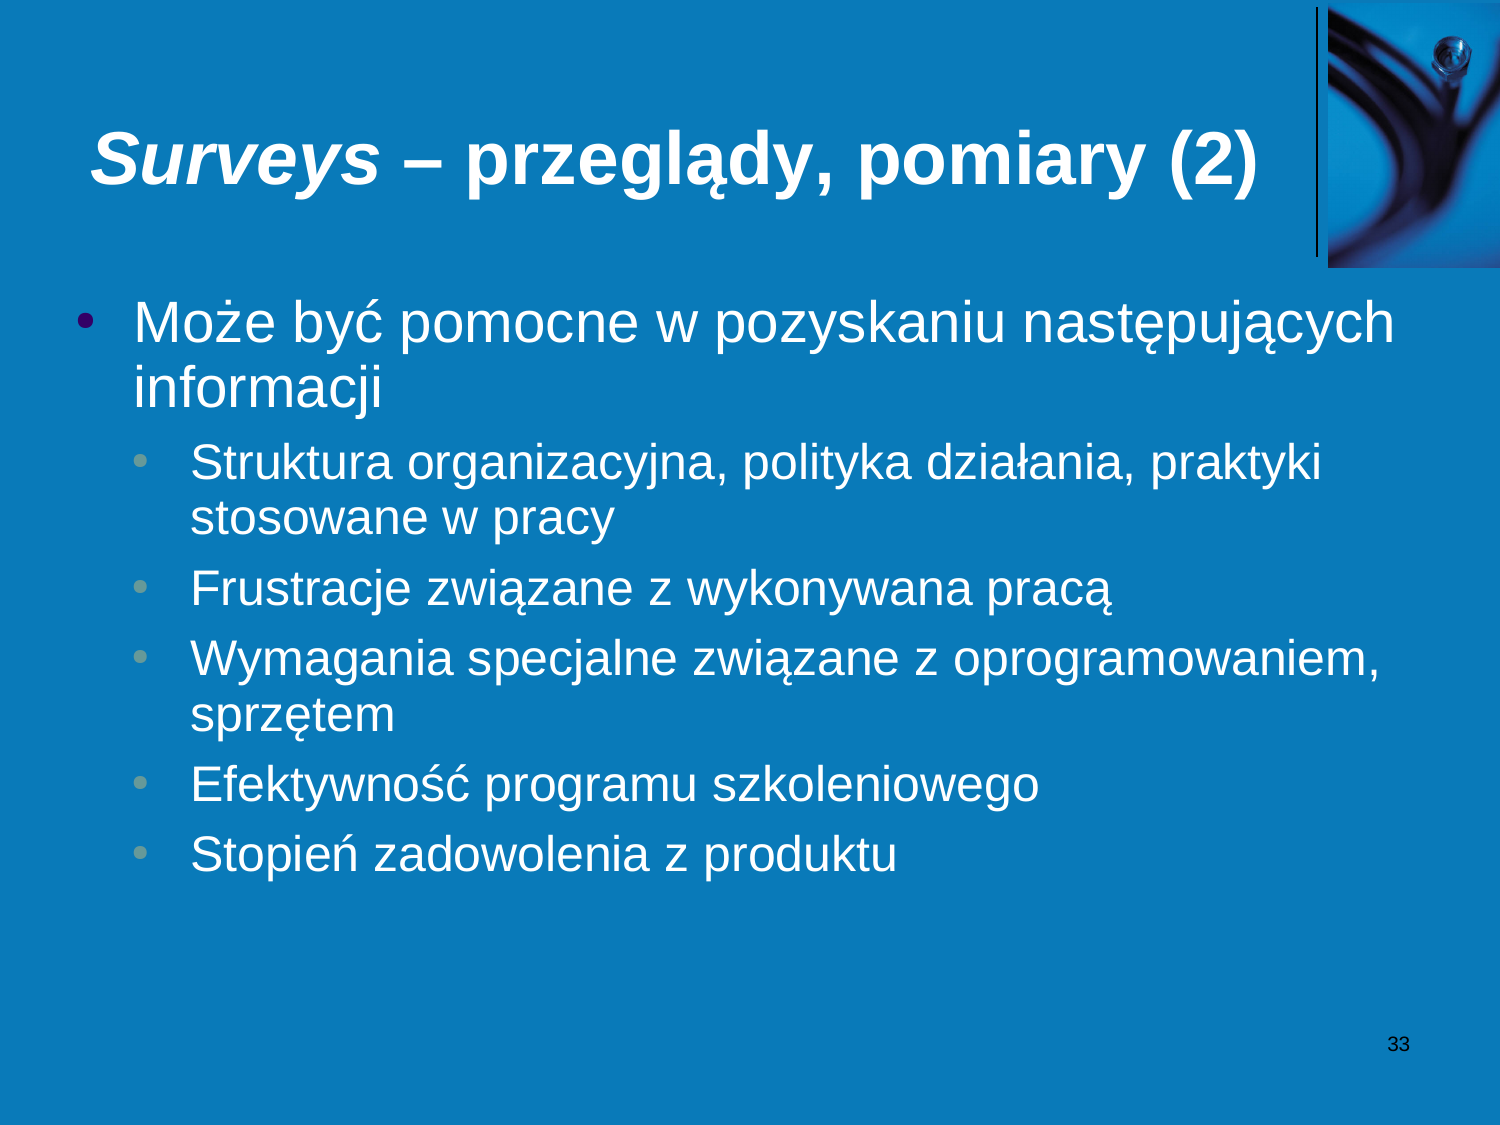

# Surveys – przeglądy, pomiary (2)
Może być pomocne w pozyskaniu następujących informacji
Struktura organizacyjna, polityka działania, praktyki stosowane w pracy
Frustracje związane z wykonywana pracą
Wymagania specjalne związane z oprogramowaniem, sprzętem
Efektywność programu szkoleniowego
Stopień zadowolenia z produktu
33